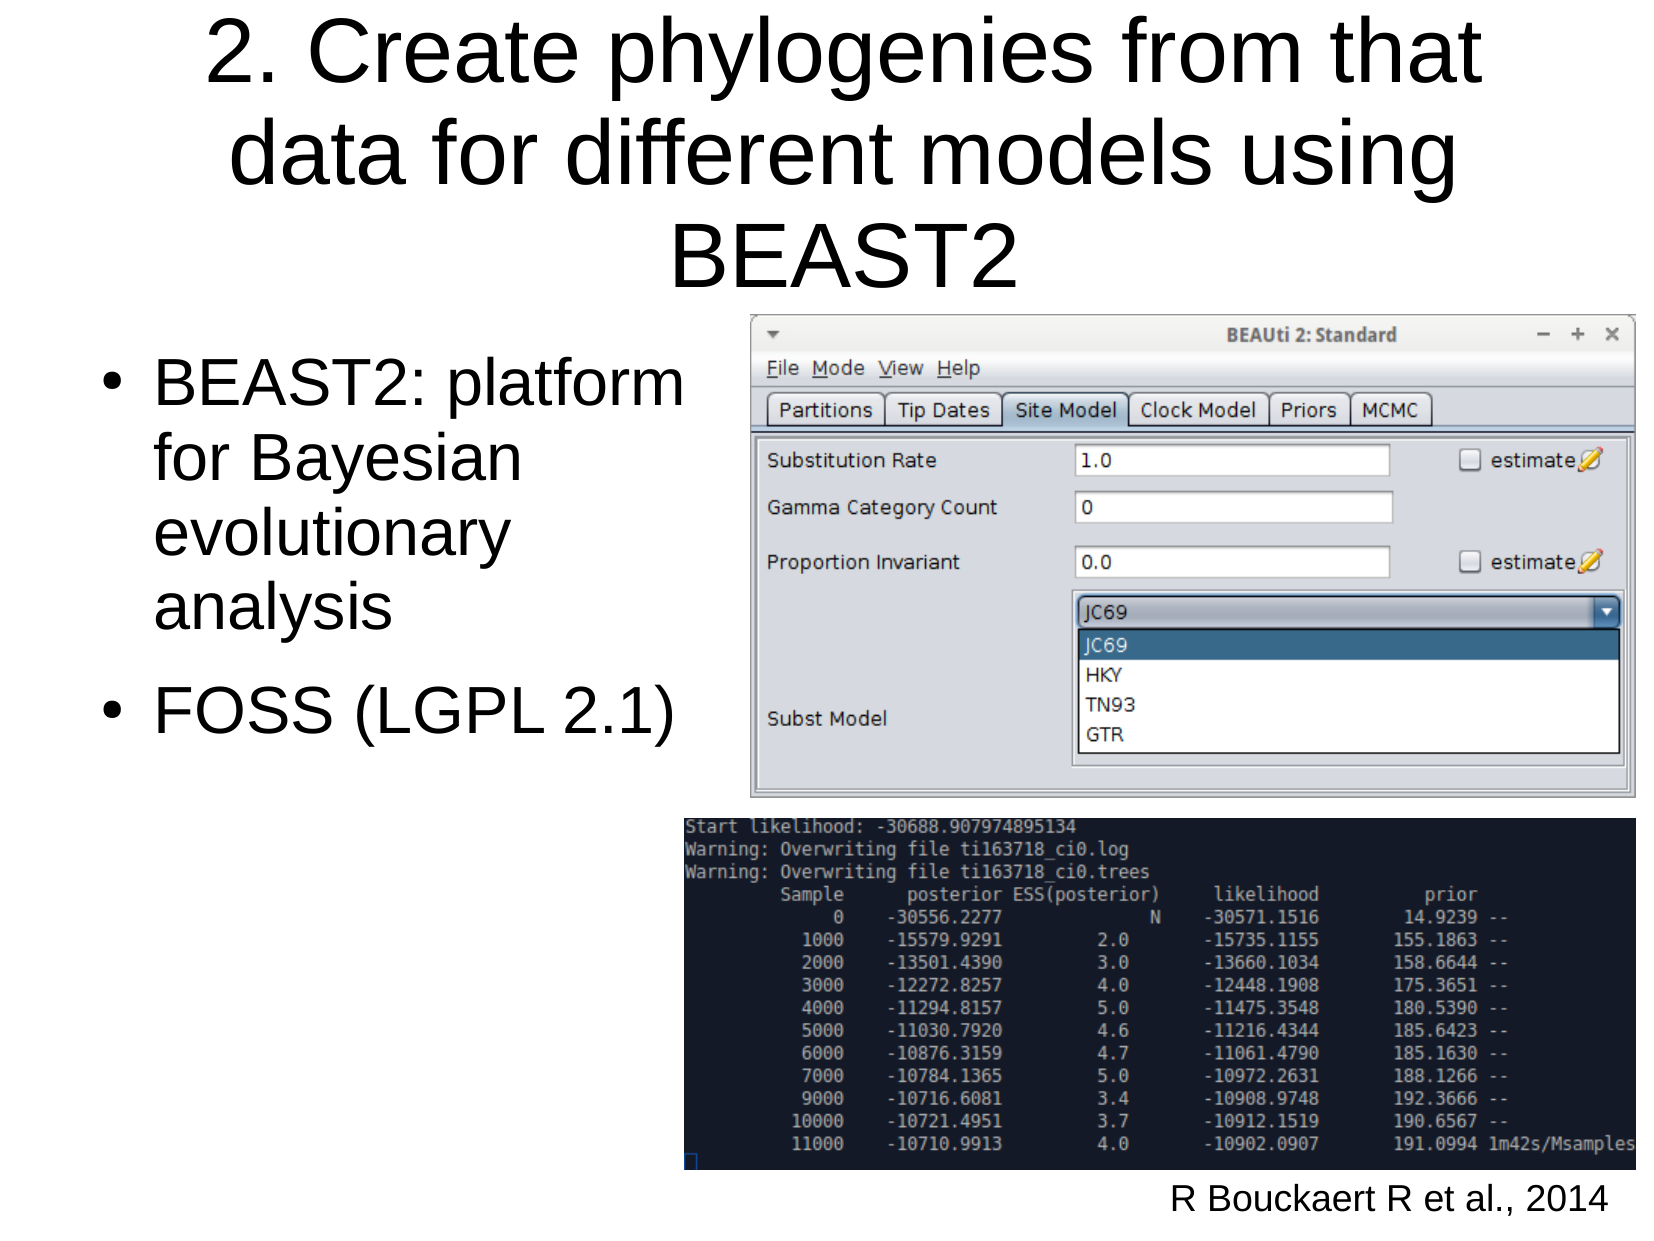

# 2. Create phylogenies from that data for different models using BEAST2
BEAST2: platform for Bayesian evolutionary analysis
FOSS (LGPL 2.1)
R Bouckaert R et al., 2014